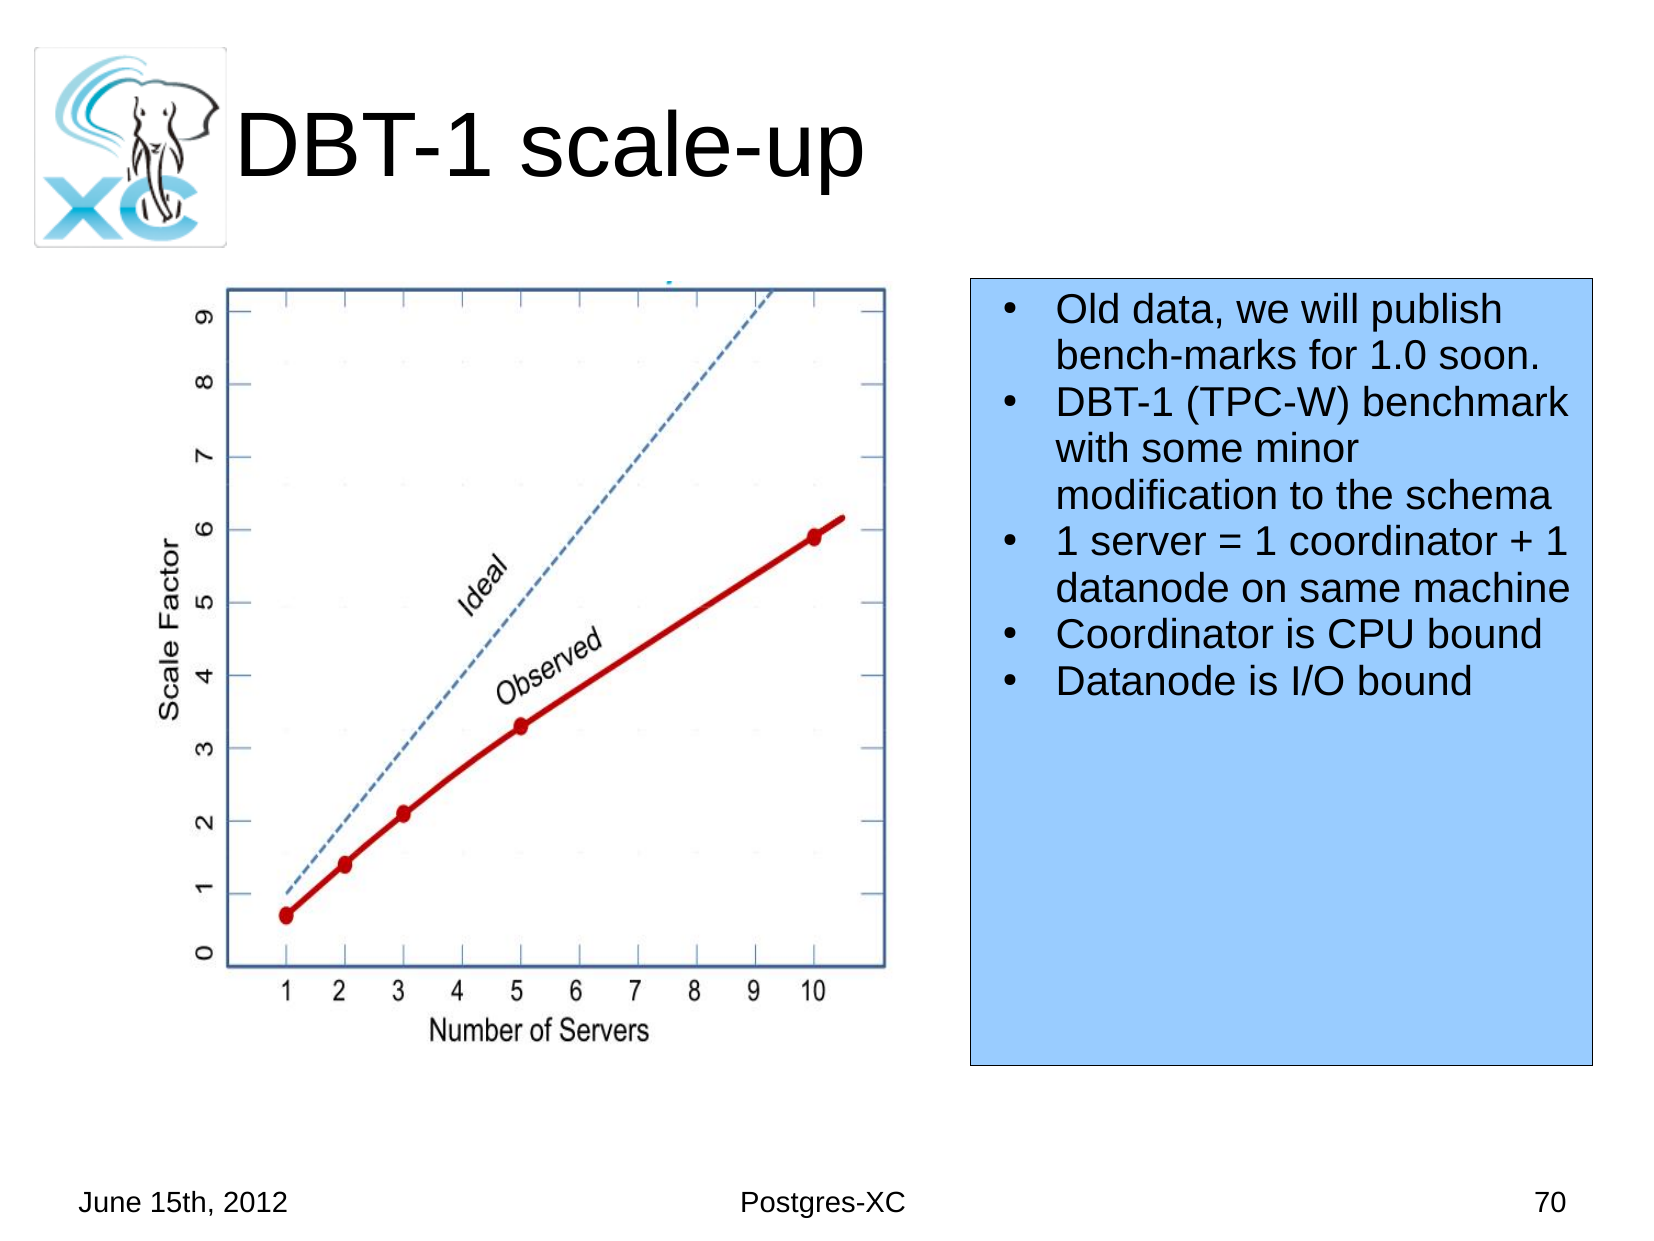

# DBT-1 scale-up
Old data, we will publish bench-marks for 1.0 soon.
DBT-1 (TPC-W) benchmark with some minor modification to the schema
1 server = 1 coordinator + 1 datanode on same machine
Coordinator is CPU bound
Datanode is I/O bound
70